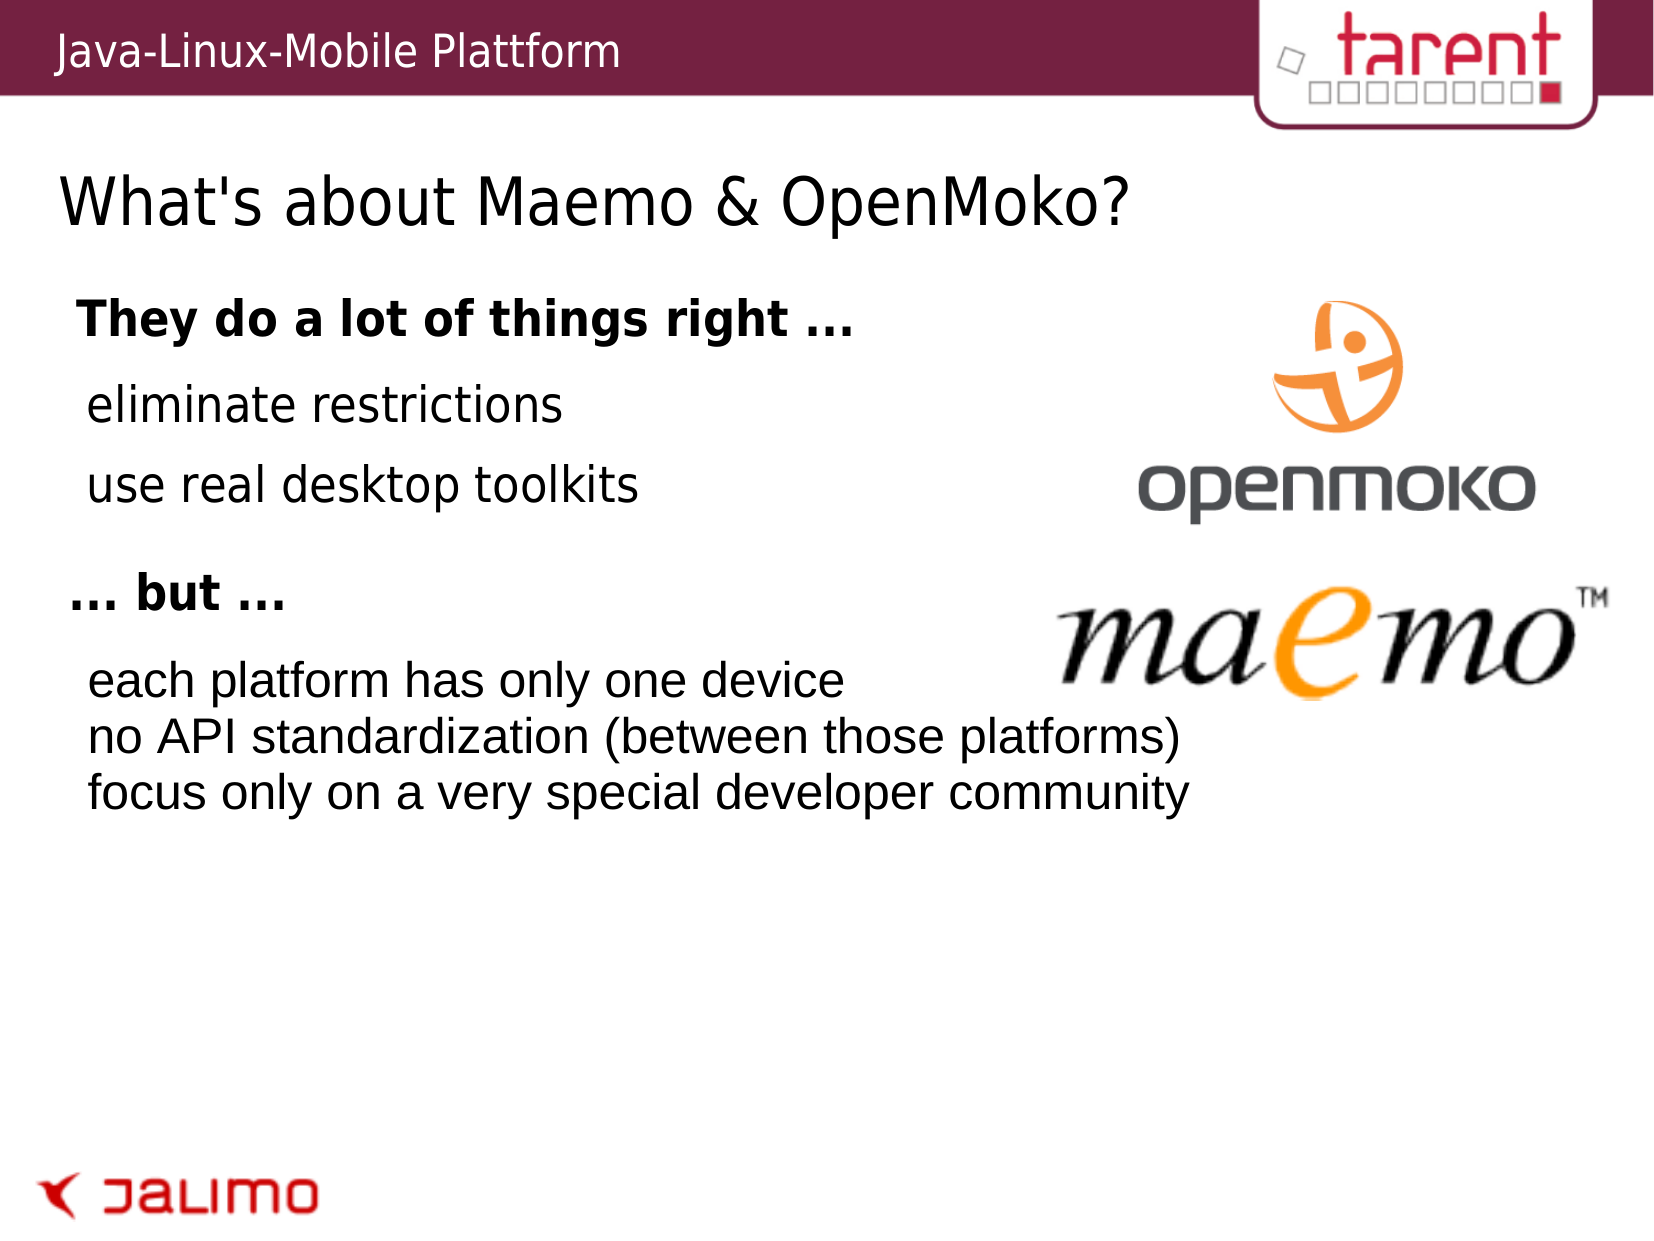

# What's about Maemo & OpenMoko?
They do a lot of things right ...
eliminate restrictions
use real desktop toolkits
... but ...
each platform has only one device
no API standardization (between those platforms)
focus only on a very special developer community